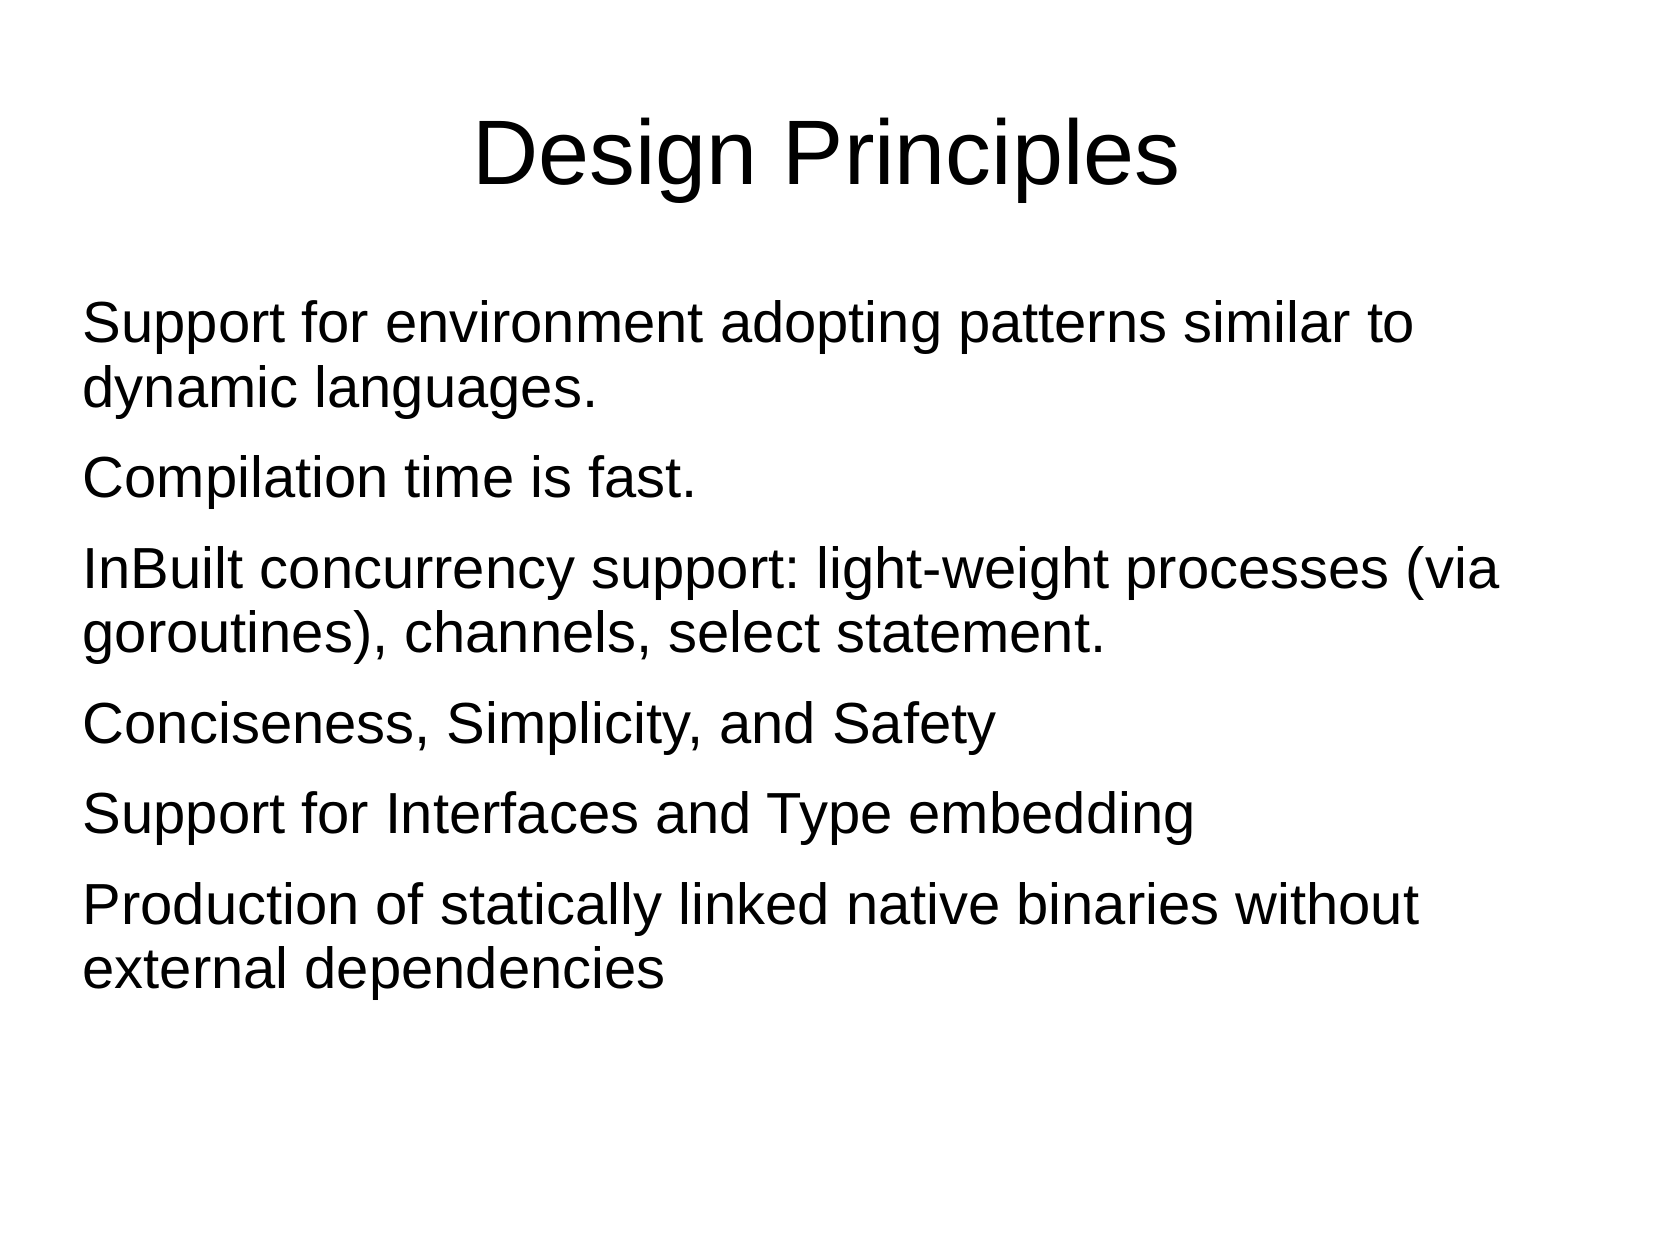

# Design Principles
Support for environment adopting patterns similar to dynamic languages.
Compilation time is fast.
InBuilt concurrency support: light-weight processes (via goroutines), channels, select statement.
Conciseness, Simplicity, and Safety
Support for Interfaces and Type embedding
Production of statically linked native binaries without external dependencies